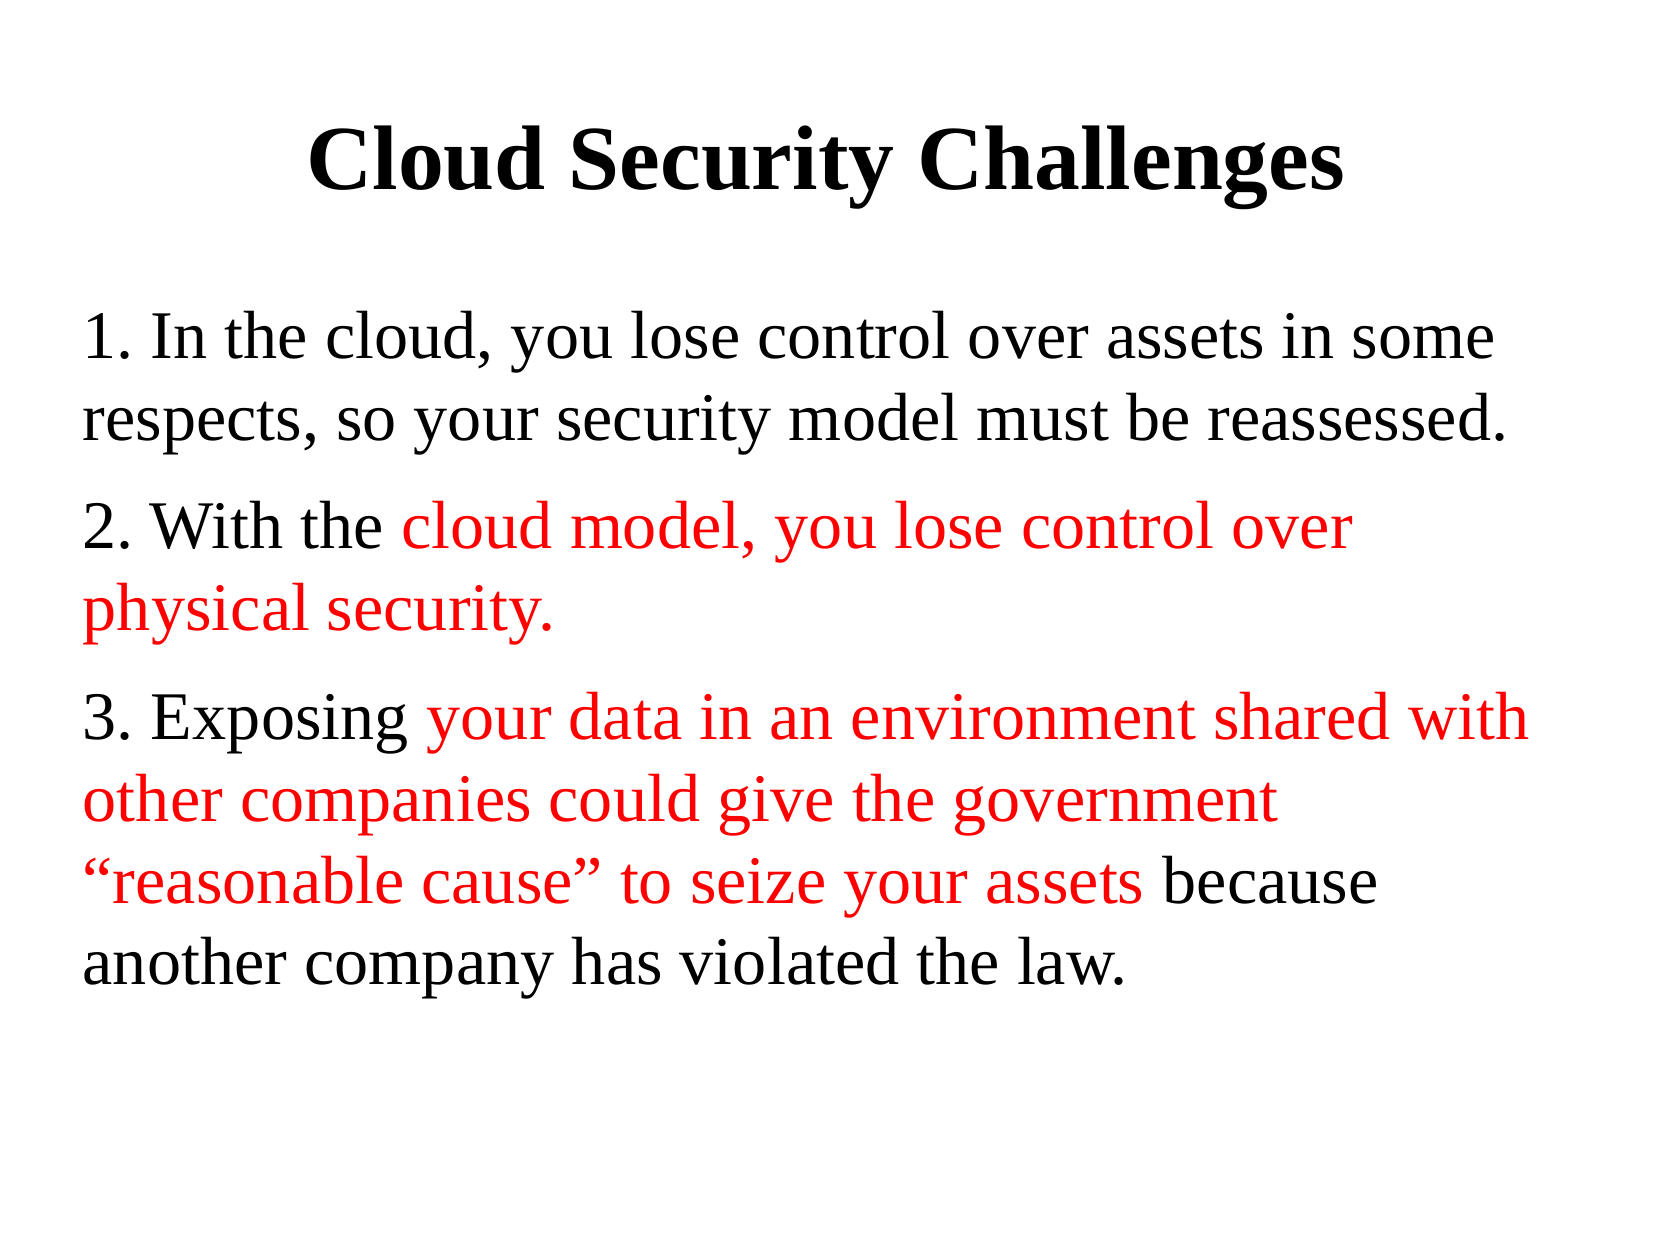

# Cloud Security Challenges
1. In the cloud, you lose control over assets in some respects, so your security model must be reassessed.
2. With the cloud model, you lose control over physical security.
3. Exposing your data in an environment shared with other companies could give the government “reasonable cause” to seize your assets because another company has violated the law.